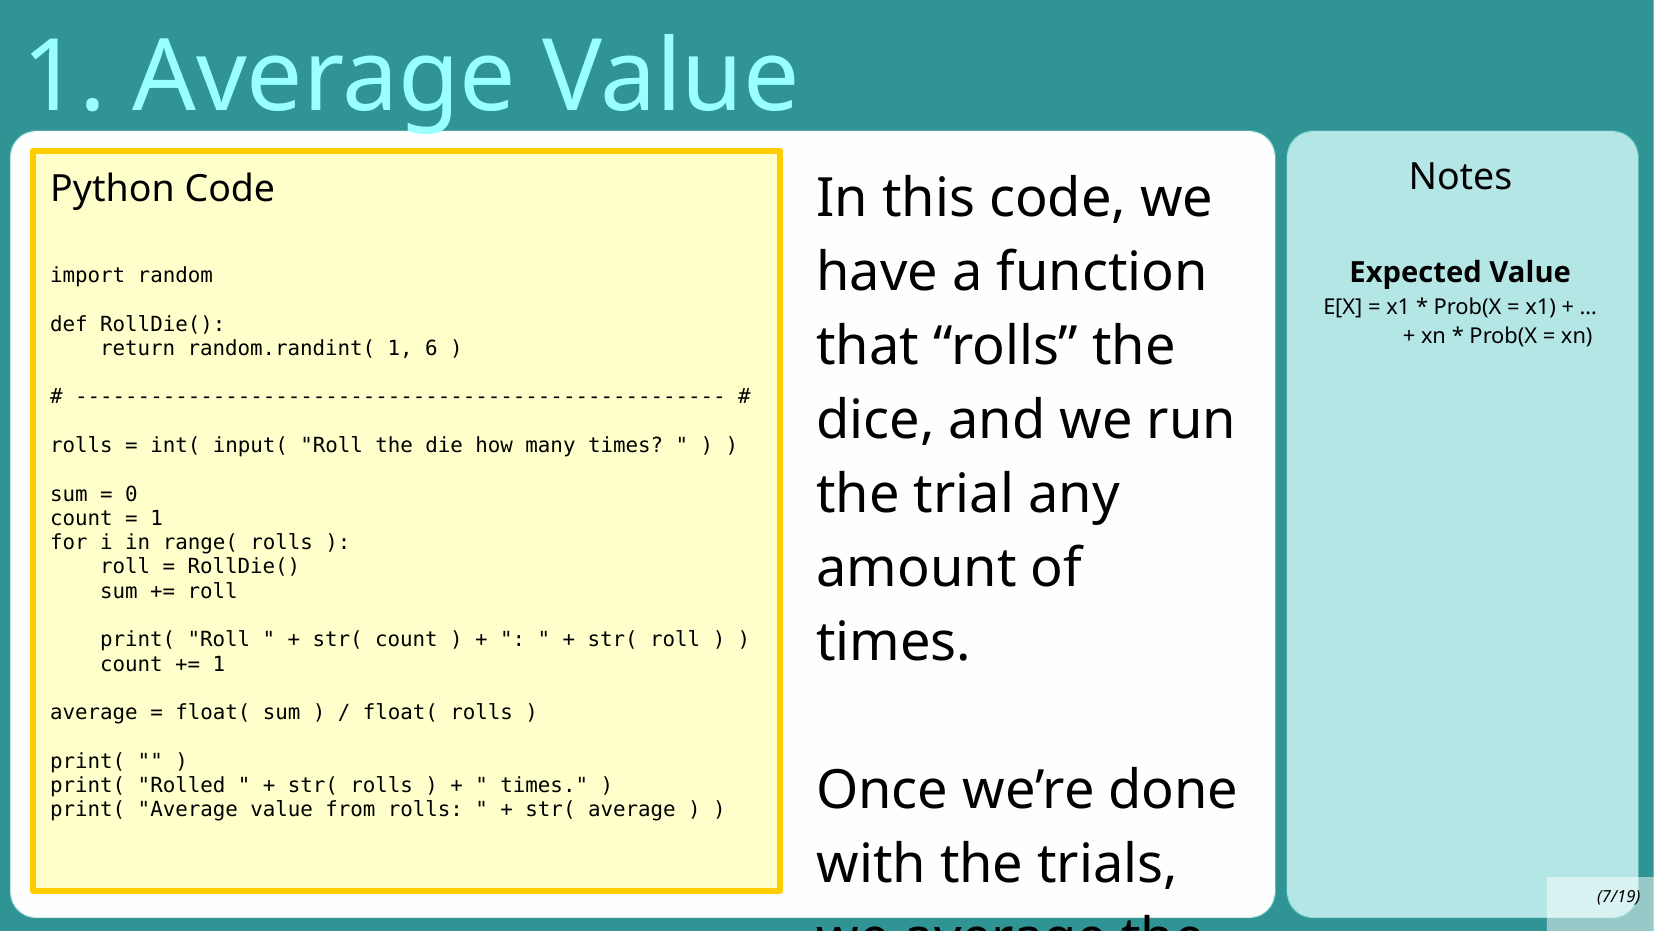

# 1. Average Value
Notes
Expected Value
E[X] = x1 * Prob(X = x1) + …
	+ xn * Prob(X = xn)
Python Code
import random
def RollDie():
 return random.randint( 1, 6 )
# ---------------------------------------------------- #
rolls = int( input( "Roll the die how many times? " ) )
sum = 0
count = 1
for i in range( rolls ):
 roll = RollDie()
 sum += roll
 print( "Roll " + str( count ) + ": " + str( roll ) )
 count += 1
average = float( sum ) / float( rolls )
print( "" )
print( "Rolled " + str( rolls ) + " times." )
print( "Average value from rolls: " + str( average ) )
In this code, we have a function that “rolls” the dice, and we run the trial any amount of times.
Once we’re done with the trials, we average the values together.